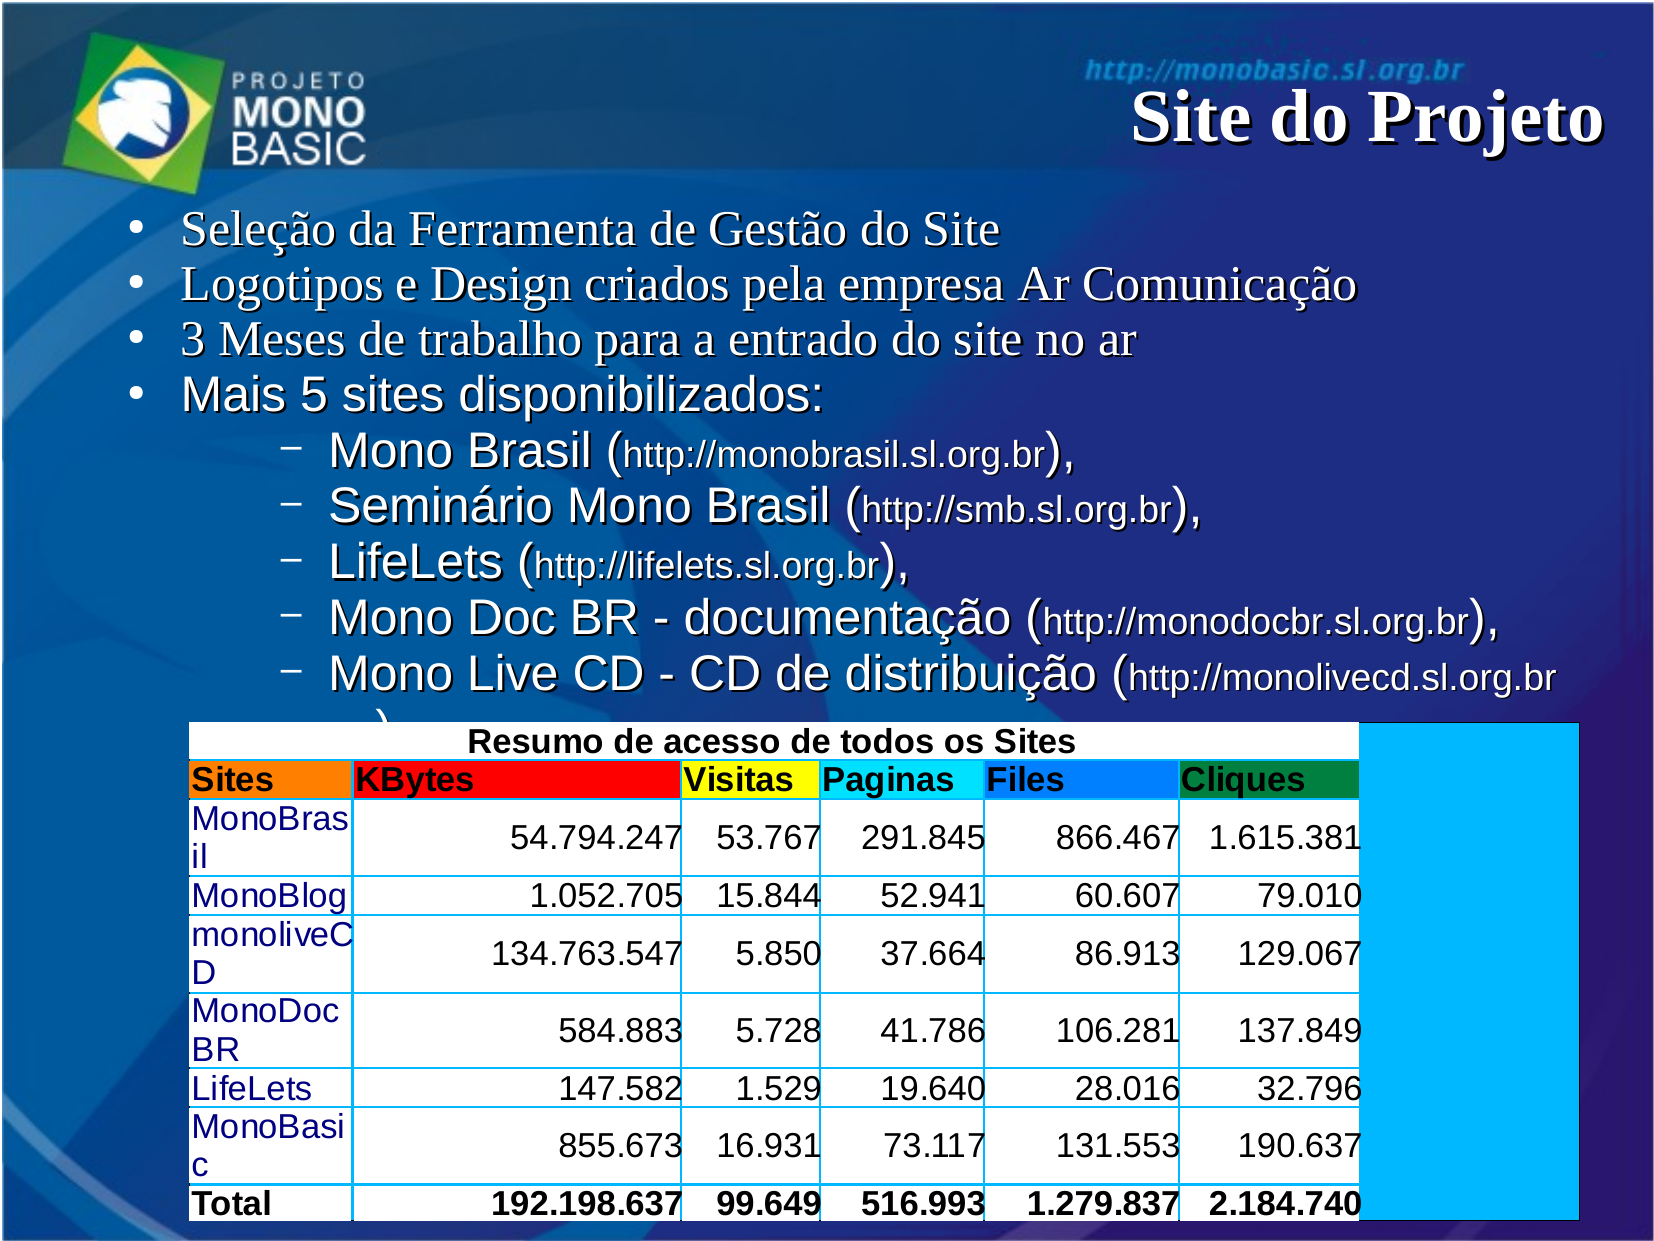

Site do Projeto
# Seleção da Ferramenta de Gestão do Site
Logotipos e Design criados pela empresa Ar Comunicação
3 Meses de trabalho para a entrado do site no ar
Mais 5 sites disponibilizados:
Mono Brasil (http://monobrasil.sl.org.br),
Seminário Mono Brasil (http://smb.sl.org.br),
LifeLets (http://lifelets.sl.org.br),
Mono Doc BR - documentação (http://monodocbr.sl.org.br),
Mono Live CD - CD de distribuição (http://monolivecd.sl.org.br)